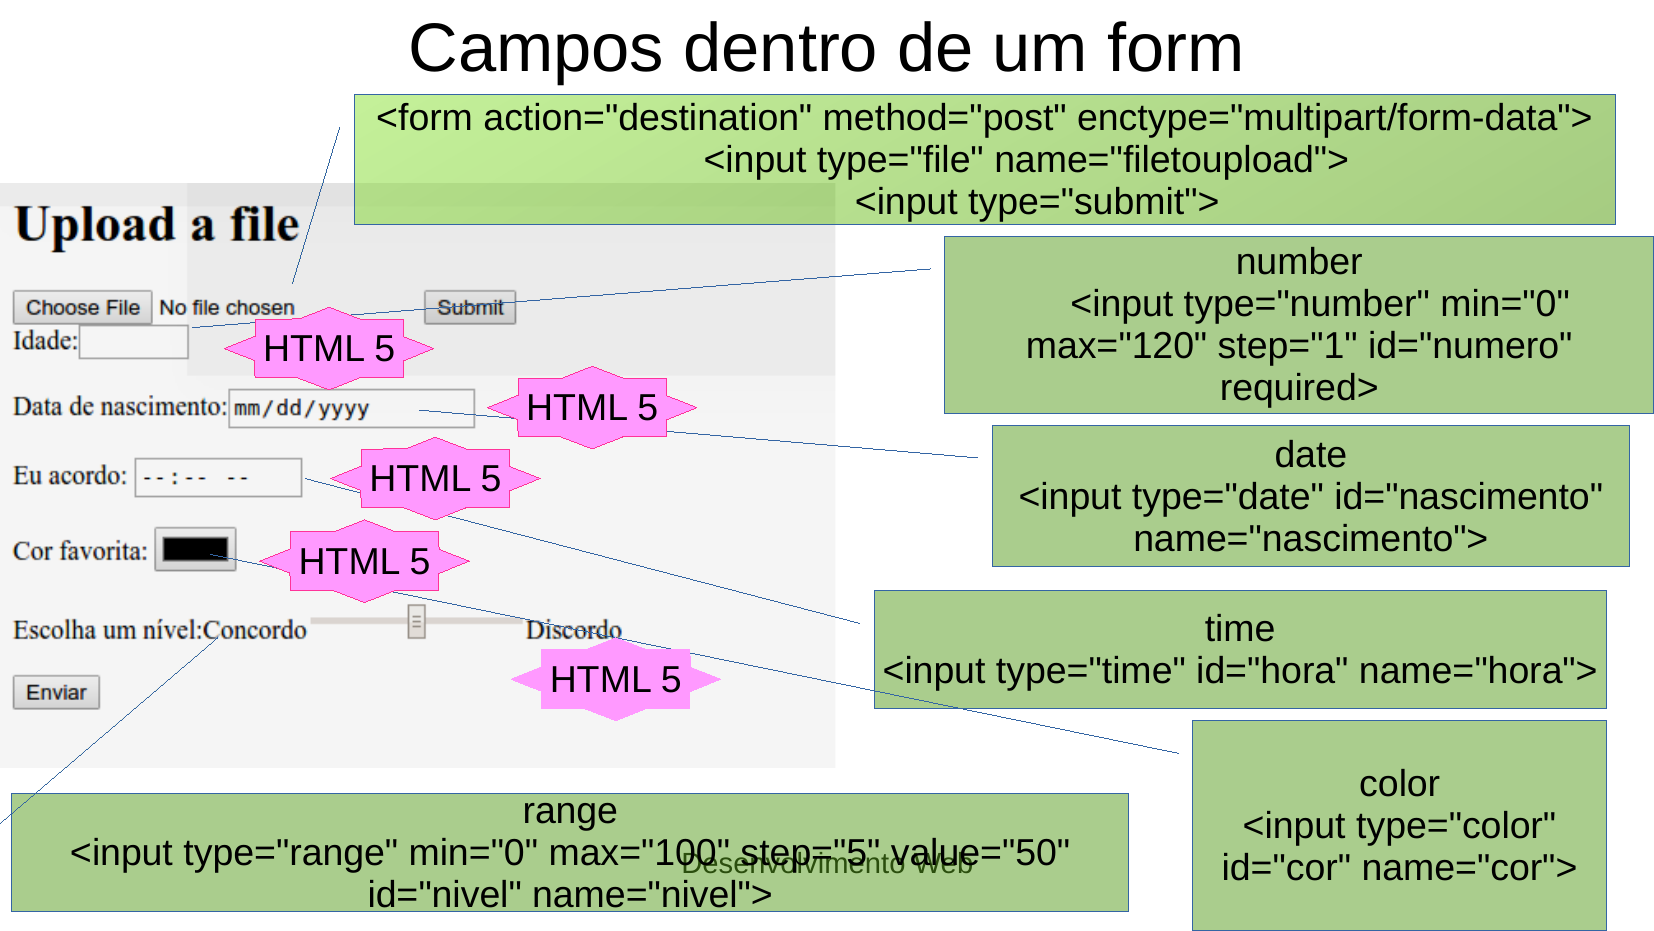

# Campos dentro de um form
<form action="destination" method="post" enctype="multipart/form-data">
 <input type="file" name="filetoupload">
	 <input type="submit">
number
 <input type="number" min="0" max="120" step="1" id="numero" required>
HTML 5
HTML 5
date
<input type="date" id="nascimento" name="nascimento">
HTML 5
HTML 5
time
<input type="time" id="hora" name="hora">
HTML 5
color
<input type="color" id="cor" name="cor">
range
<input type="range" min="0" max="100" step="5" value="50" id="nivel" name="nivel">
Desenvolvimento Web